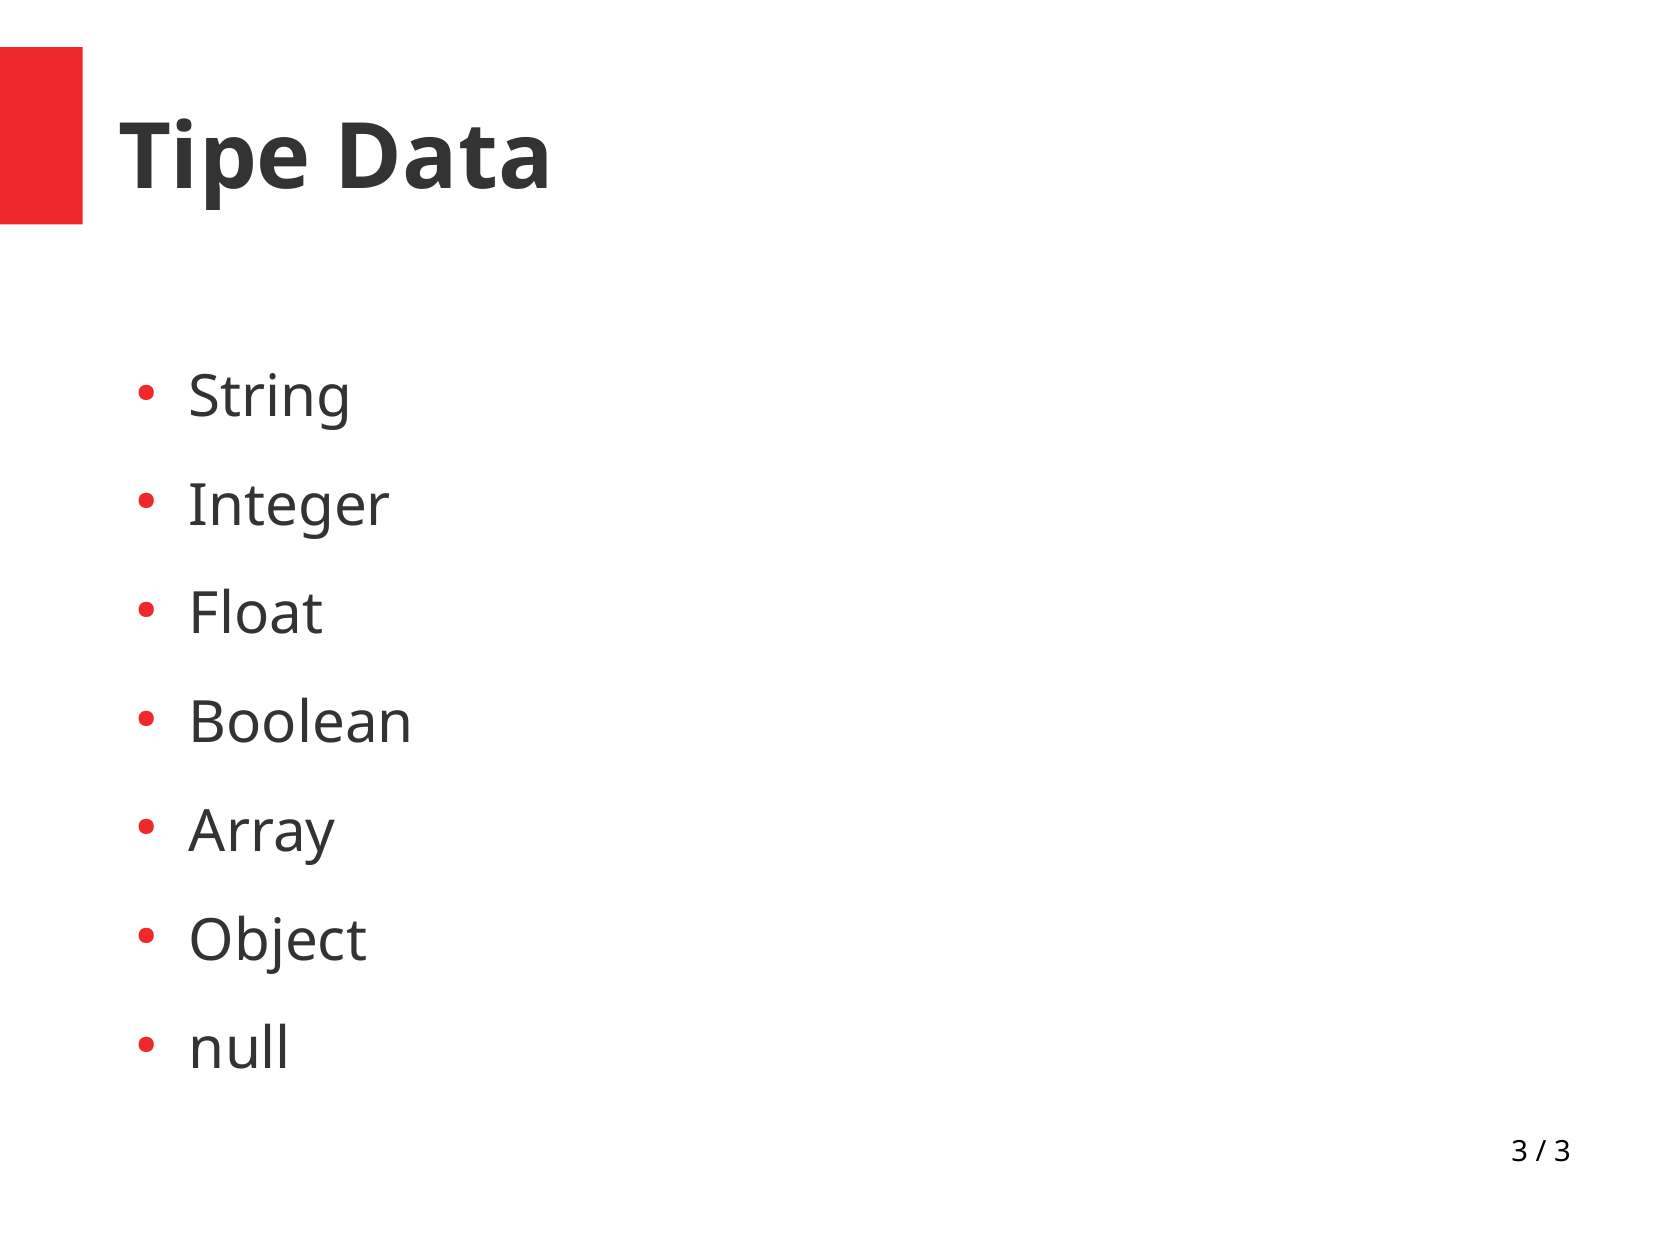

# Tipe Data
String
Integer
Float
Boolean
Array
Object
null
3